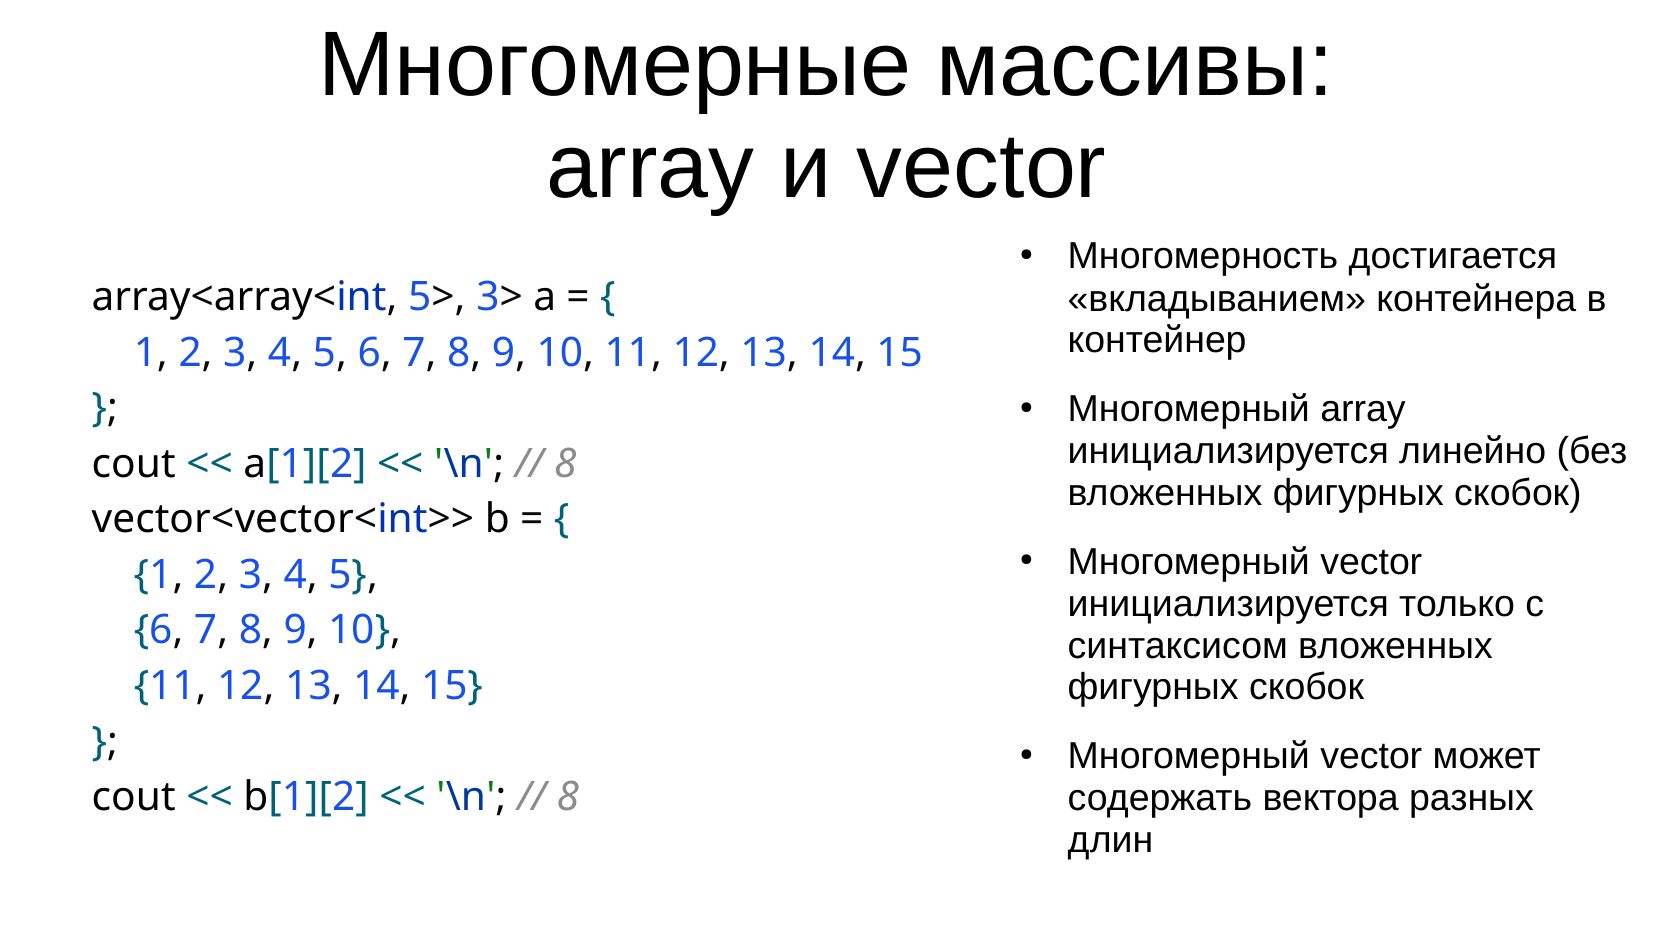

# Многомерные массивы: array и vector
Многомерность достигается «вкладыванием» контейнера в контейнер
Многомерный array инициализируется линейно (без вложенных фигурных скобок)
Многомерный vector инициализируется только с синтаксисом вложенных фигурных скобок
Многомерный vector может содержать вектора разных длин
array<array<int, 5>, 3> a = {
 1, 2, 3, 4, 5, 6, 7, 8, 9, 10, 11, 12, 13, 14, 15
};
cout << a[1][2] << '\n'; // 8
vector<vector<int>> b = {
 {1, 2, 3, 4, 5},
 {6, 7, 8, 9, 10},
 {11, 12, 13, 14, 15}
};
cout << b[1][2] << '\n'; // 8